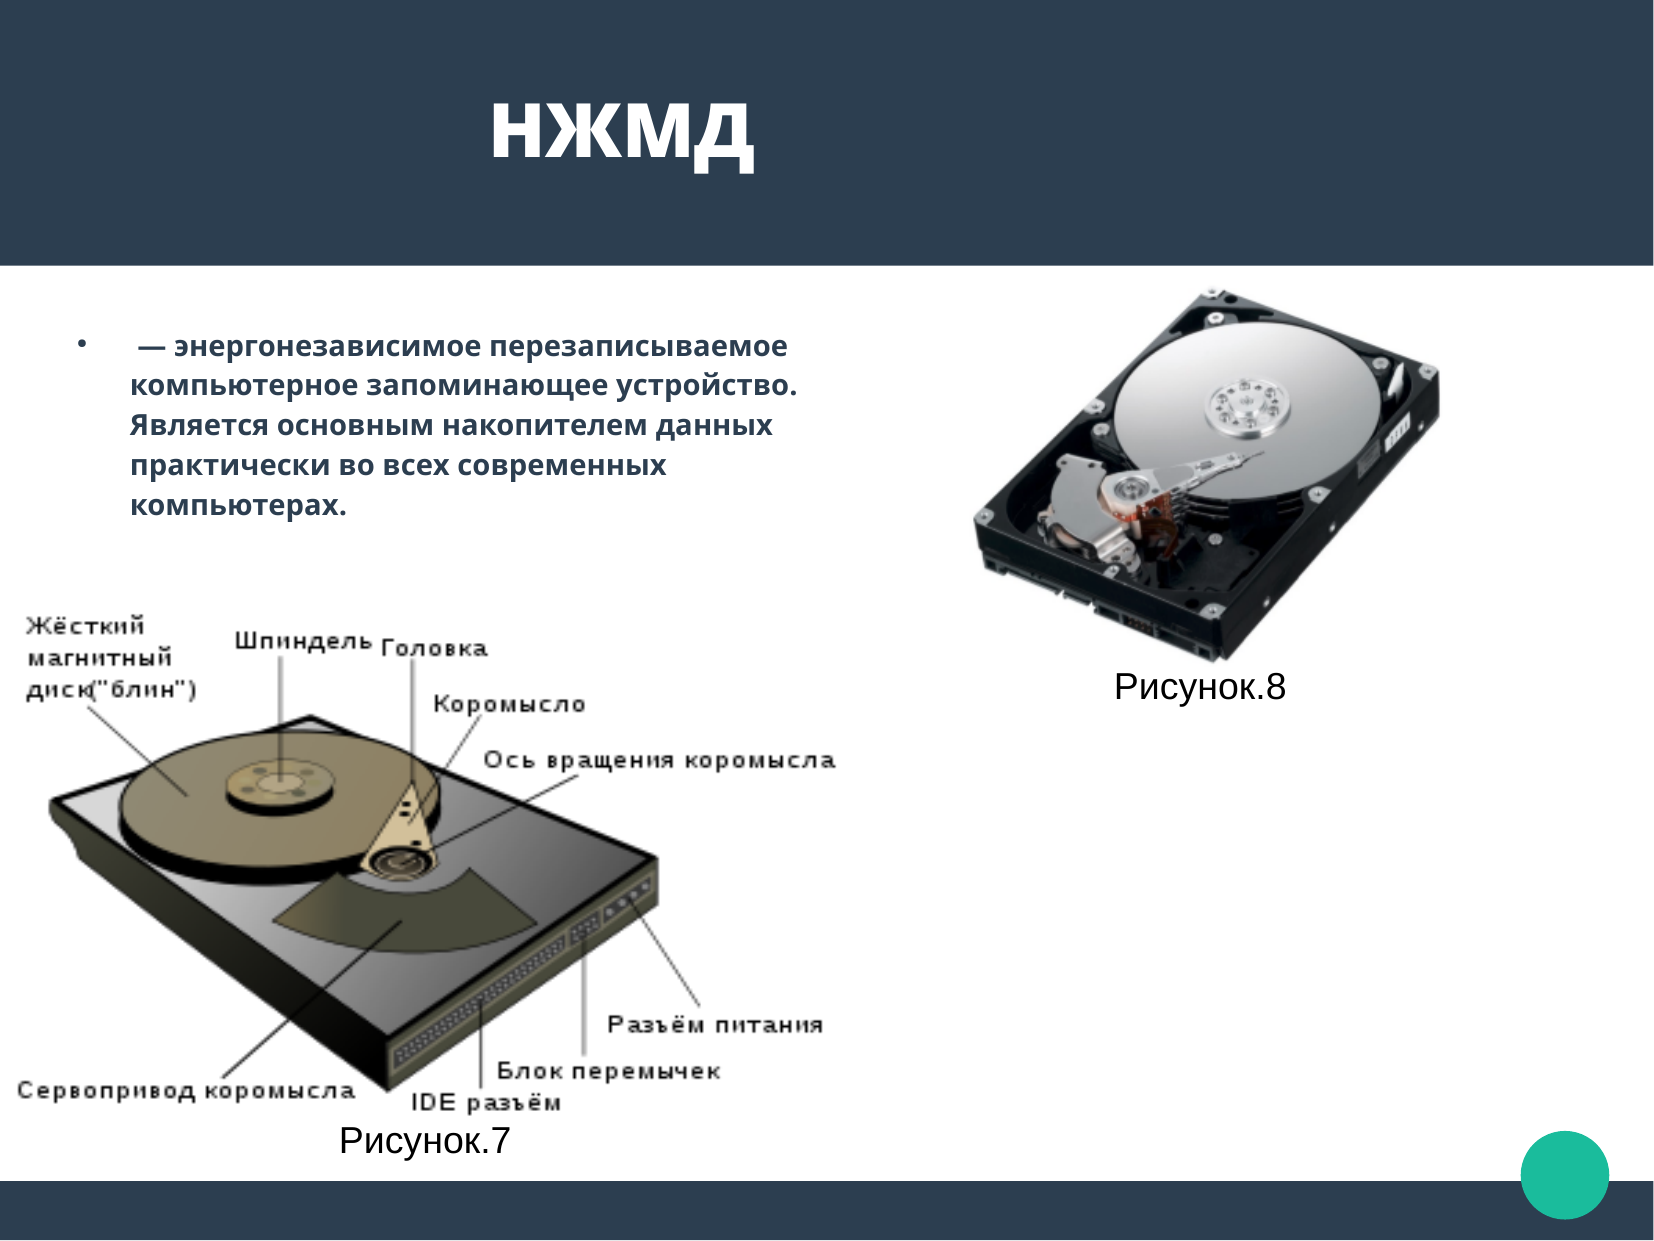

# HЖМД
Рисунок.8
 — энергонезависимое перезаписываемое компьютерное запоминающее устройство. Является основным накопителем данных практически во всех современных компьютерах.
Рисунок.7